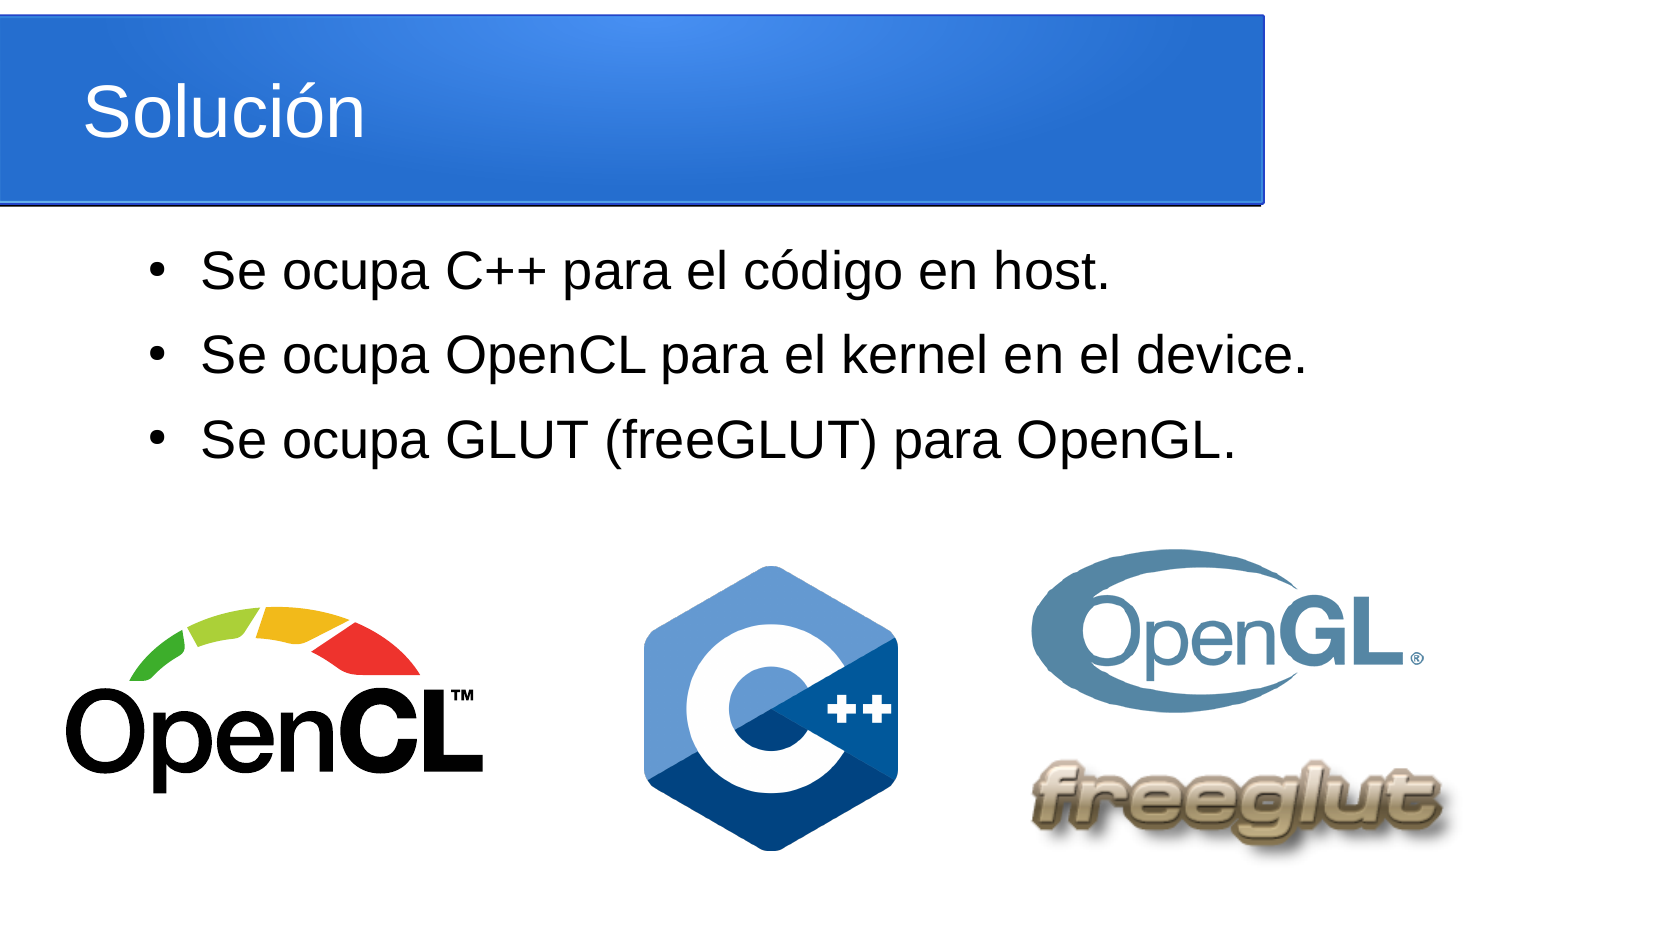

# Solución
Se ocupa C++ para el código en host.
Se ocupa OpenCL para el kernel en el device.
Se ocupa GLUT (freeGLUT) para OpenGL.